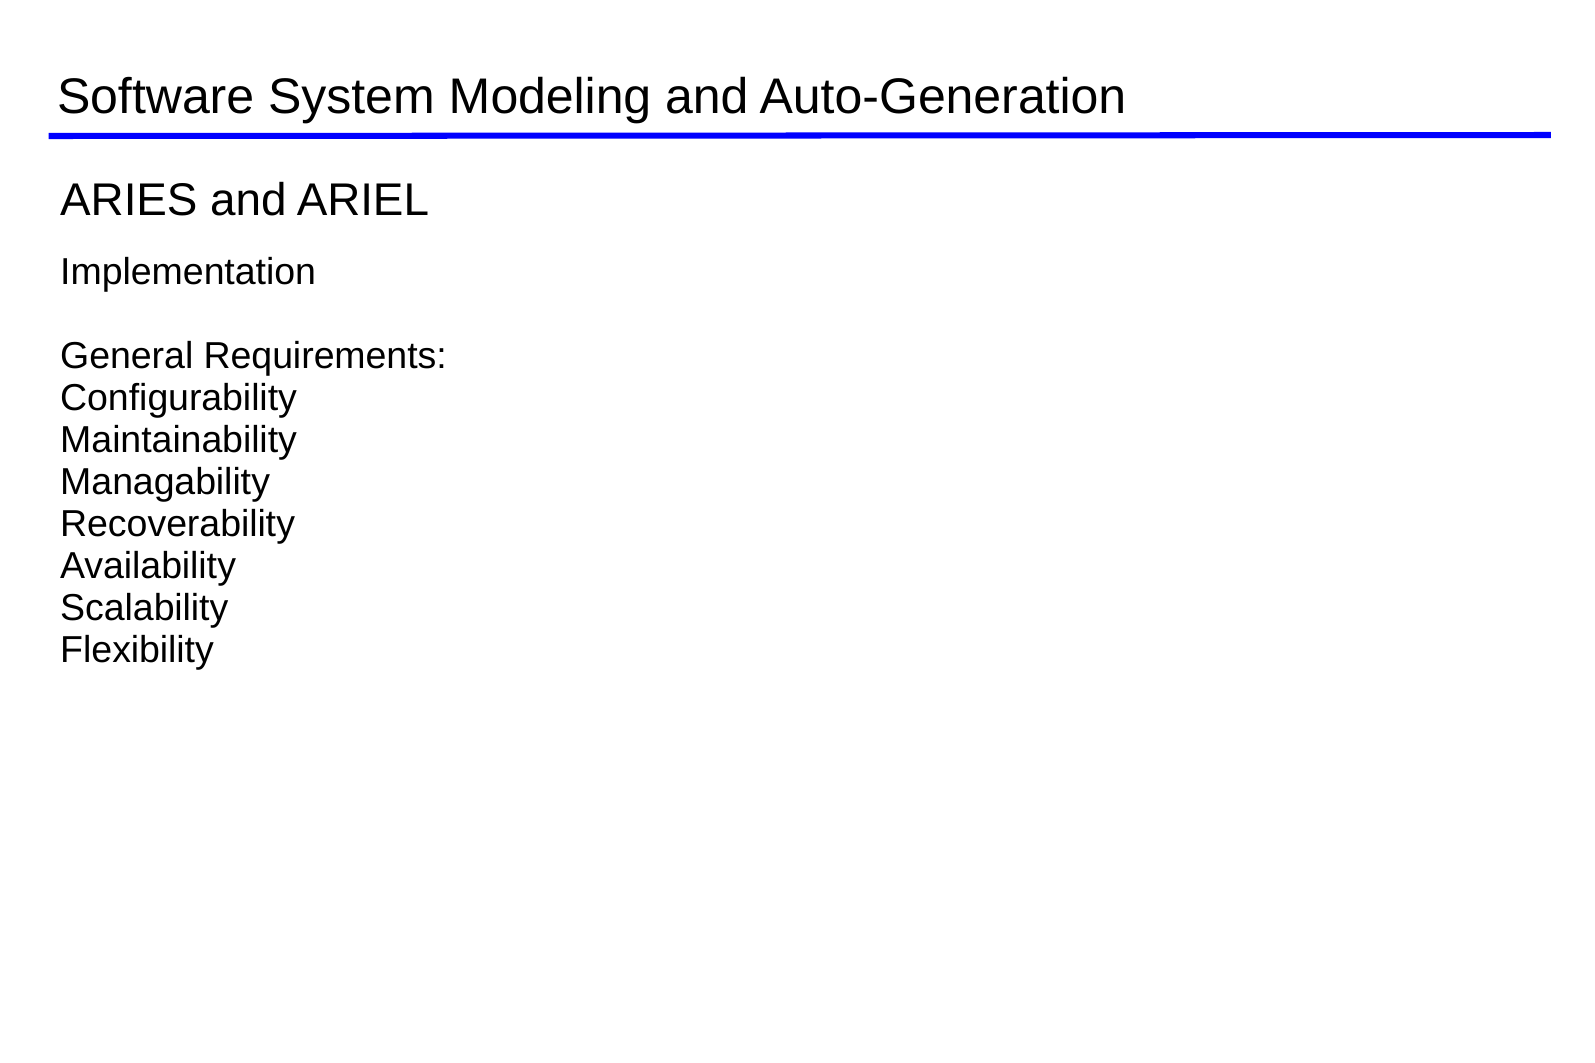

Software System Modeling and Auto-Generation
ARIES and ARIEL
Implementation
General Requirements:
Configurability
Maintainability
Managability
Recoverability
Availability
Scalability
Flexibility